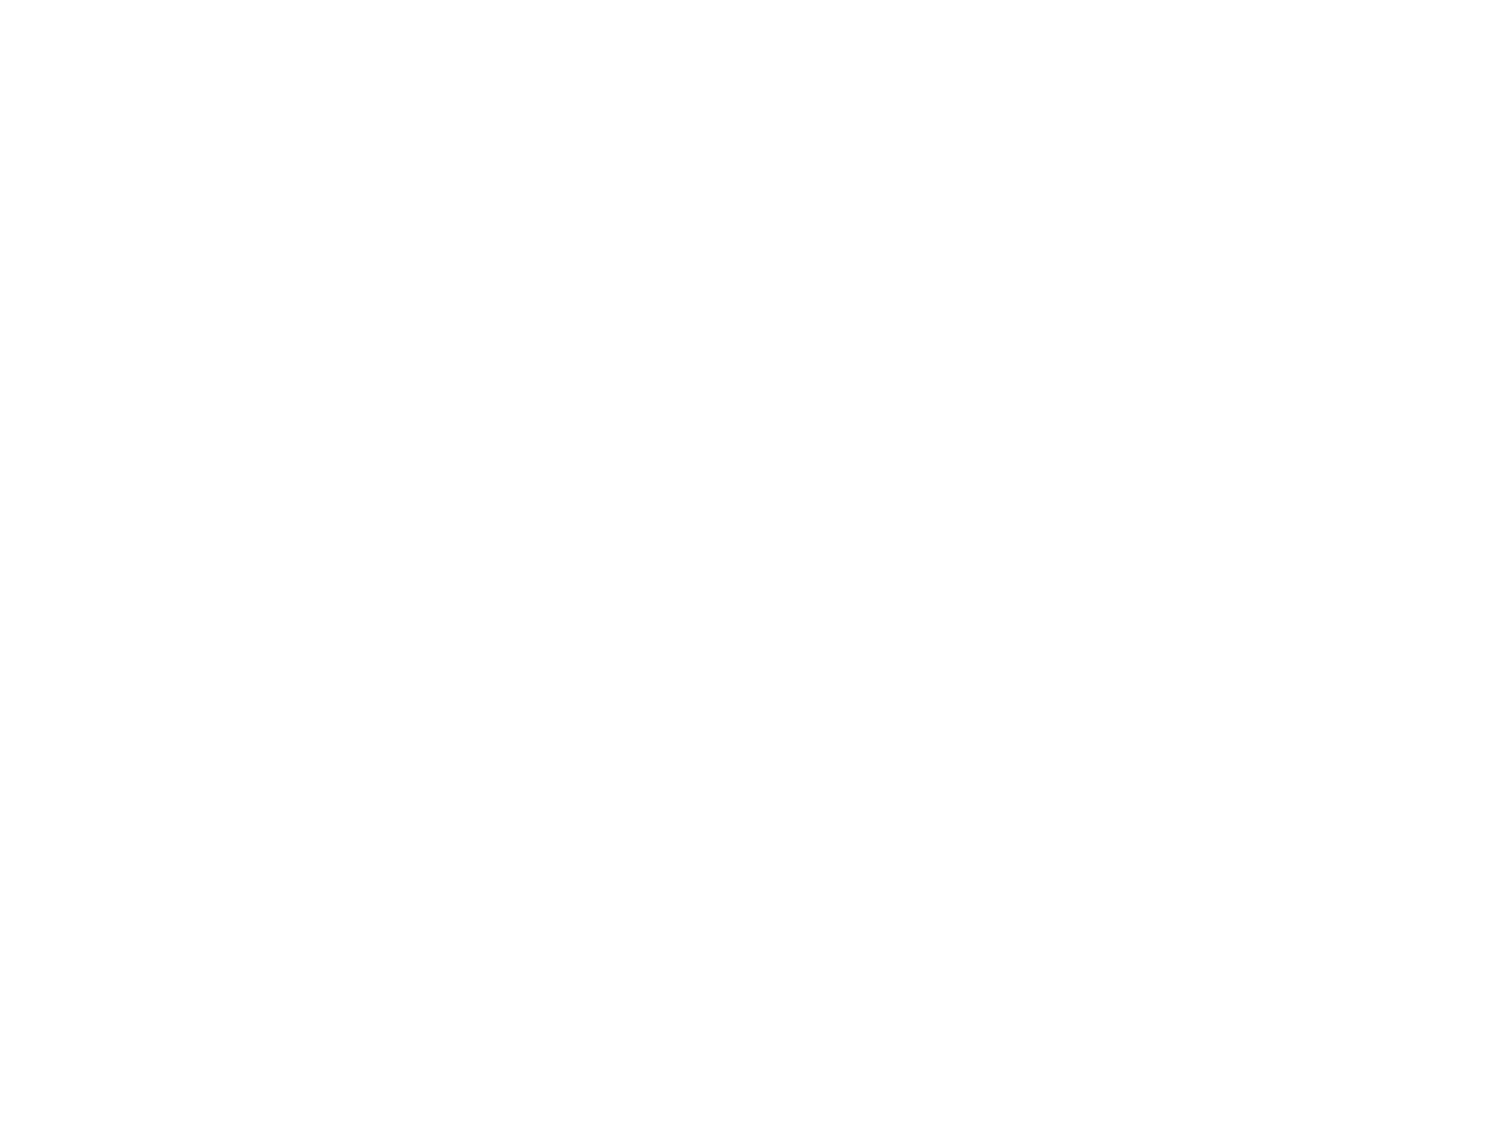

# Bias-Variance Trade Off Overfitting with K Nearest Neighbors K=2
Scenario 5 - High Complexity ( Even more overfitting).
No Bias, Higher Variance